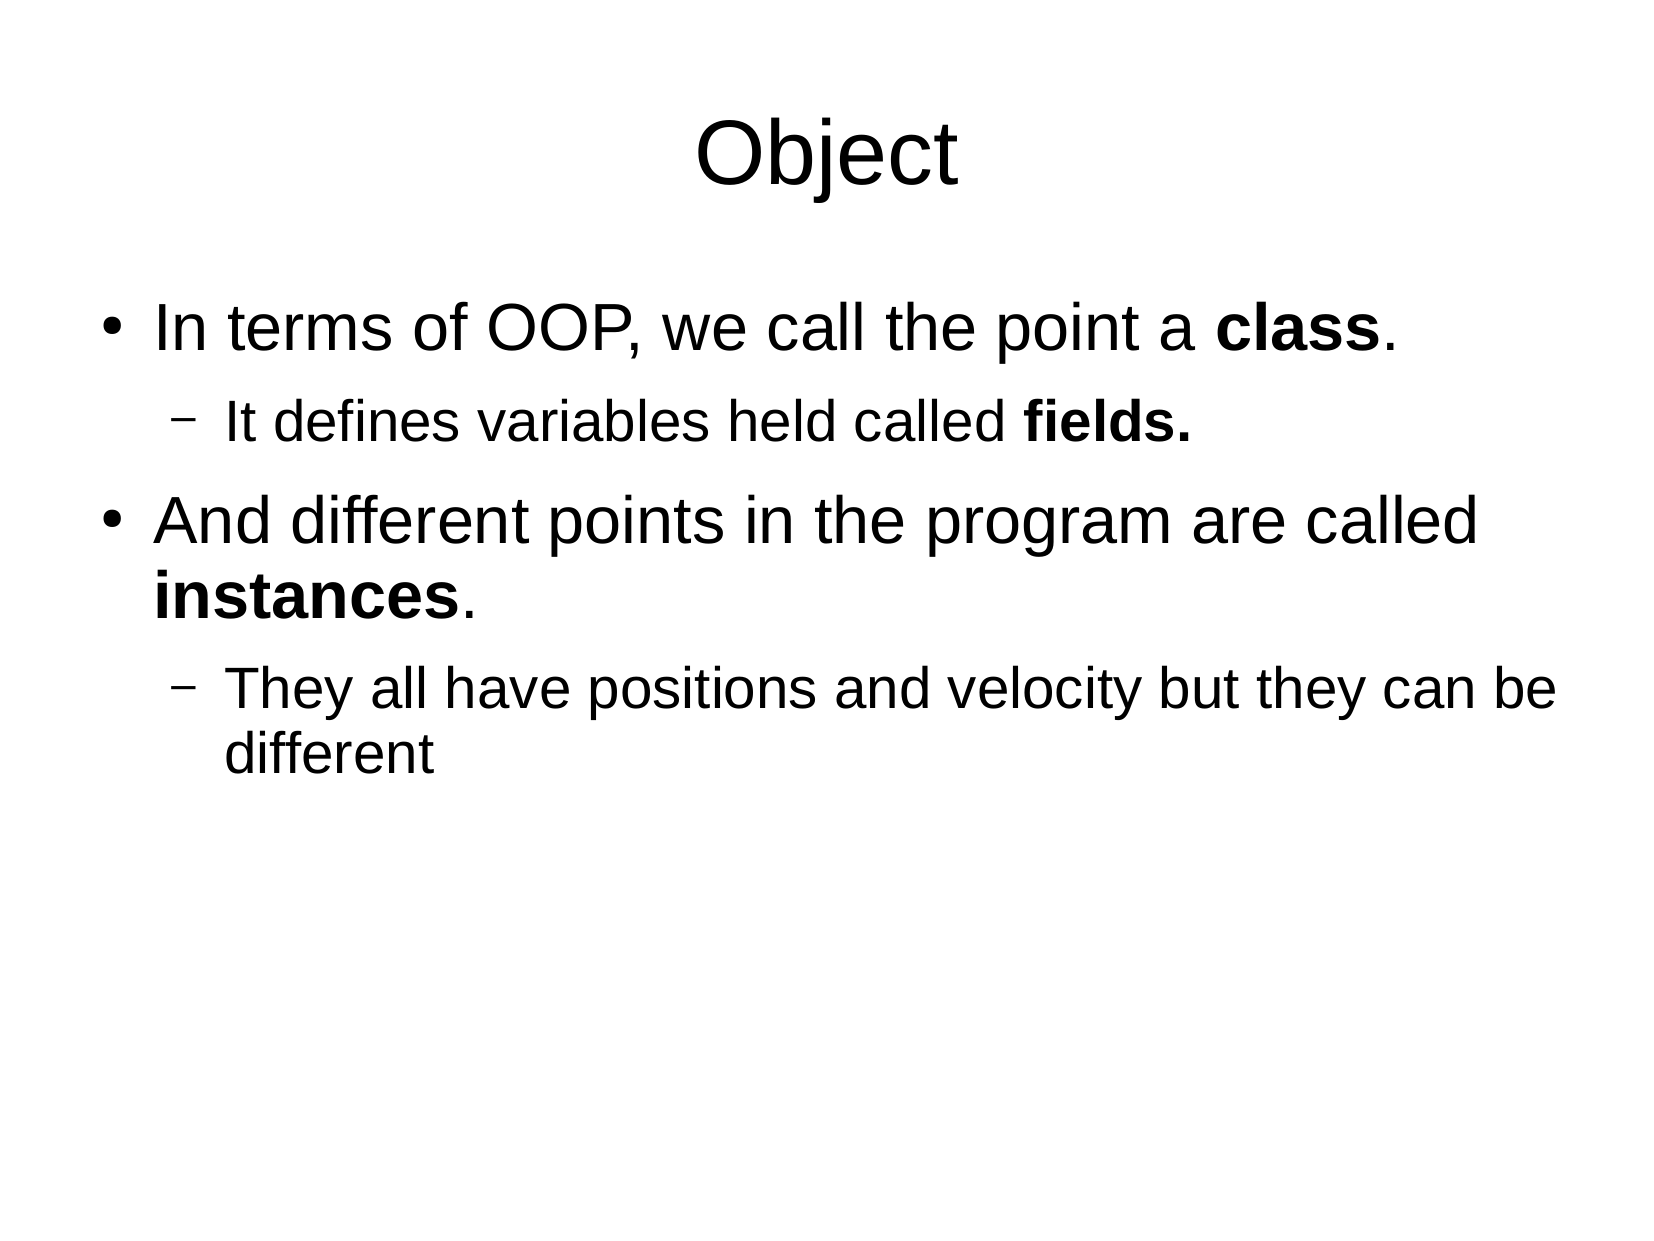

# Object
In terms of OOP, we call the point a class.
It defines variables held called fields.
And different points in the program are called instances.
They all have positions and velocity but they can be different